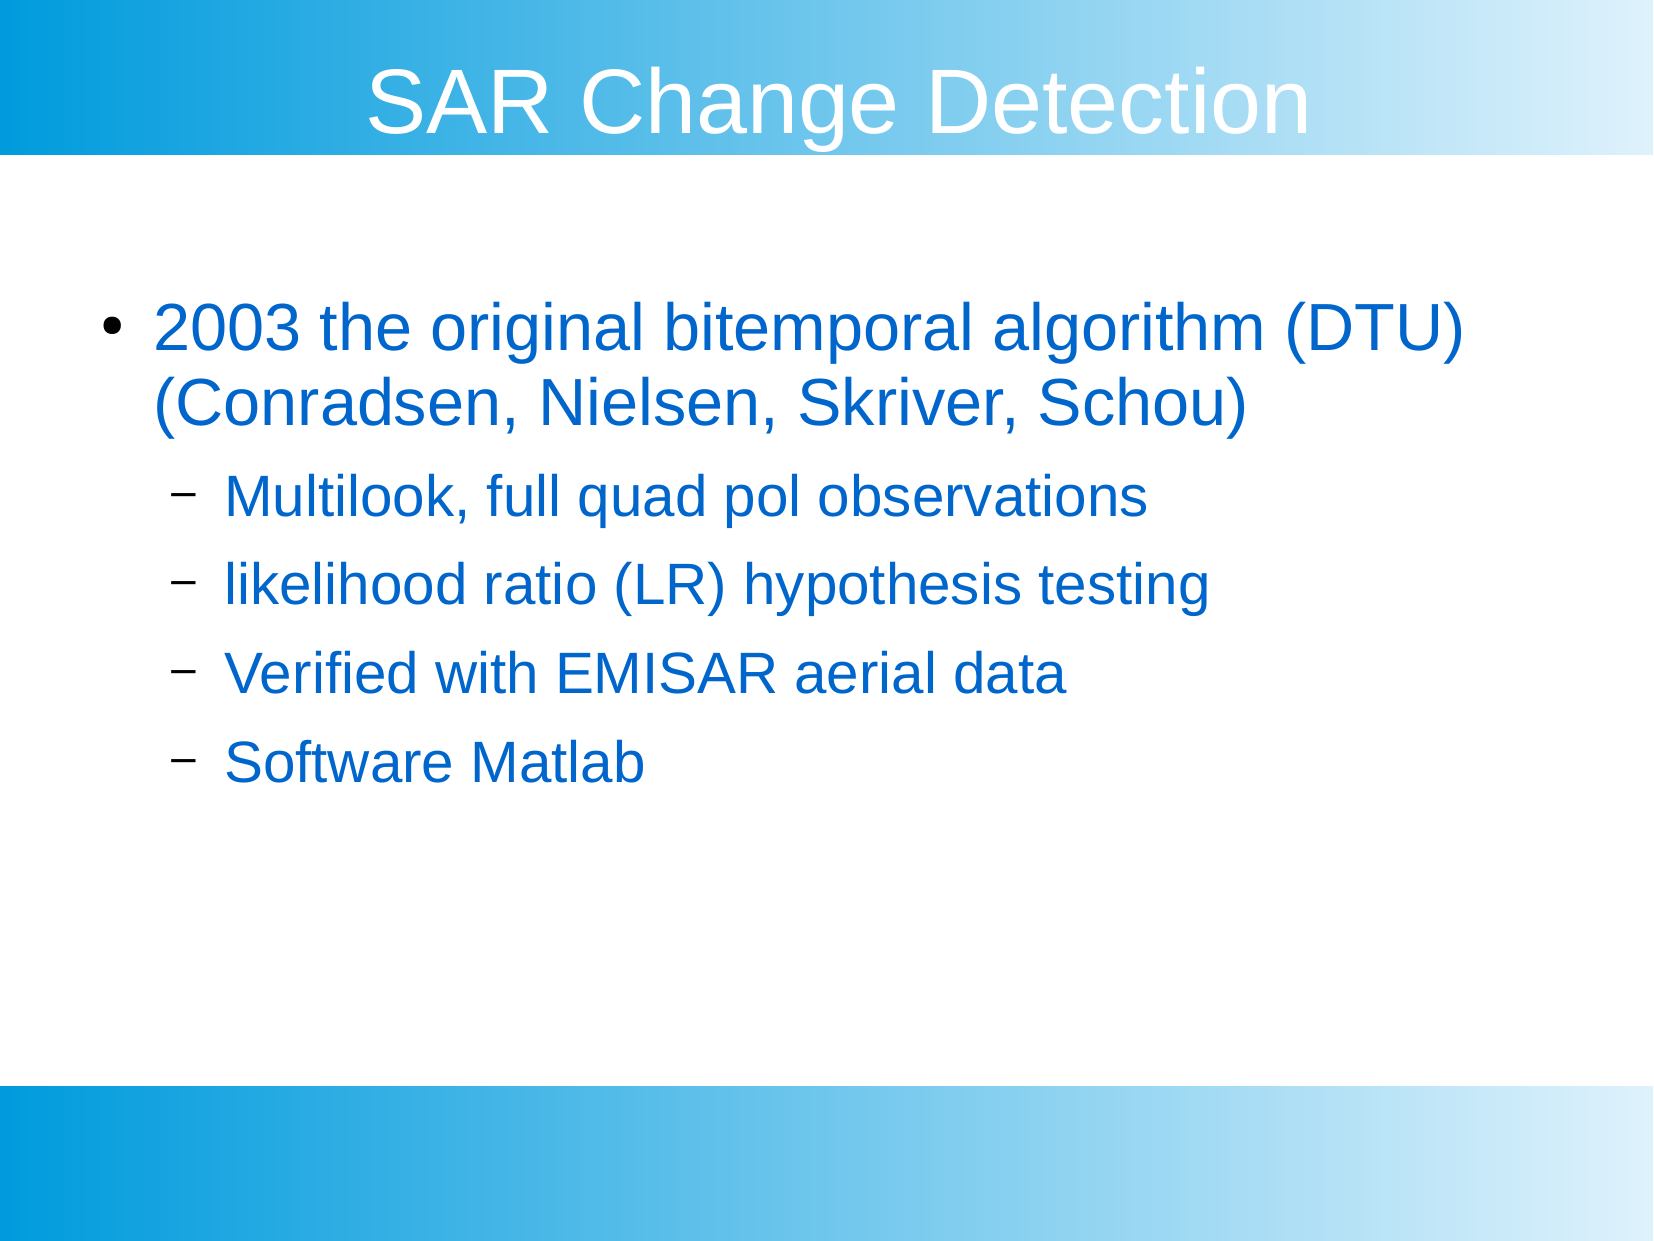

# SAR Change Detection
2003 the original bitemporal algorithm (DTU) (Conradsen, Nielsen, Skriver, Schou)
Multilook, full quad pol observations
likelihood ratio (LR) hypothesis testing
Verified with EMISAR aerial data
Software Matlab